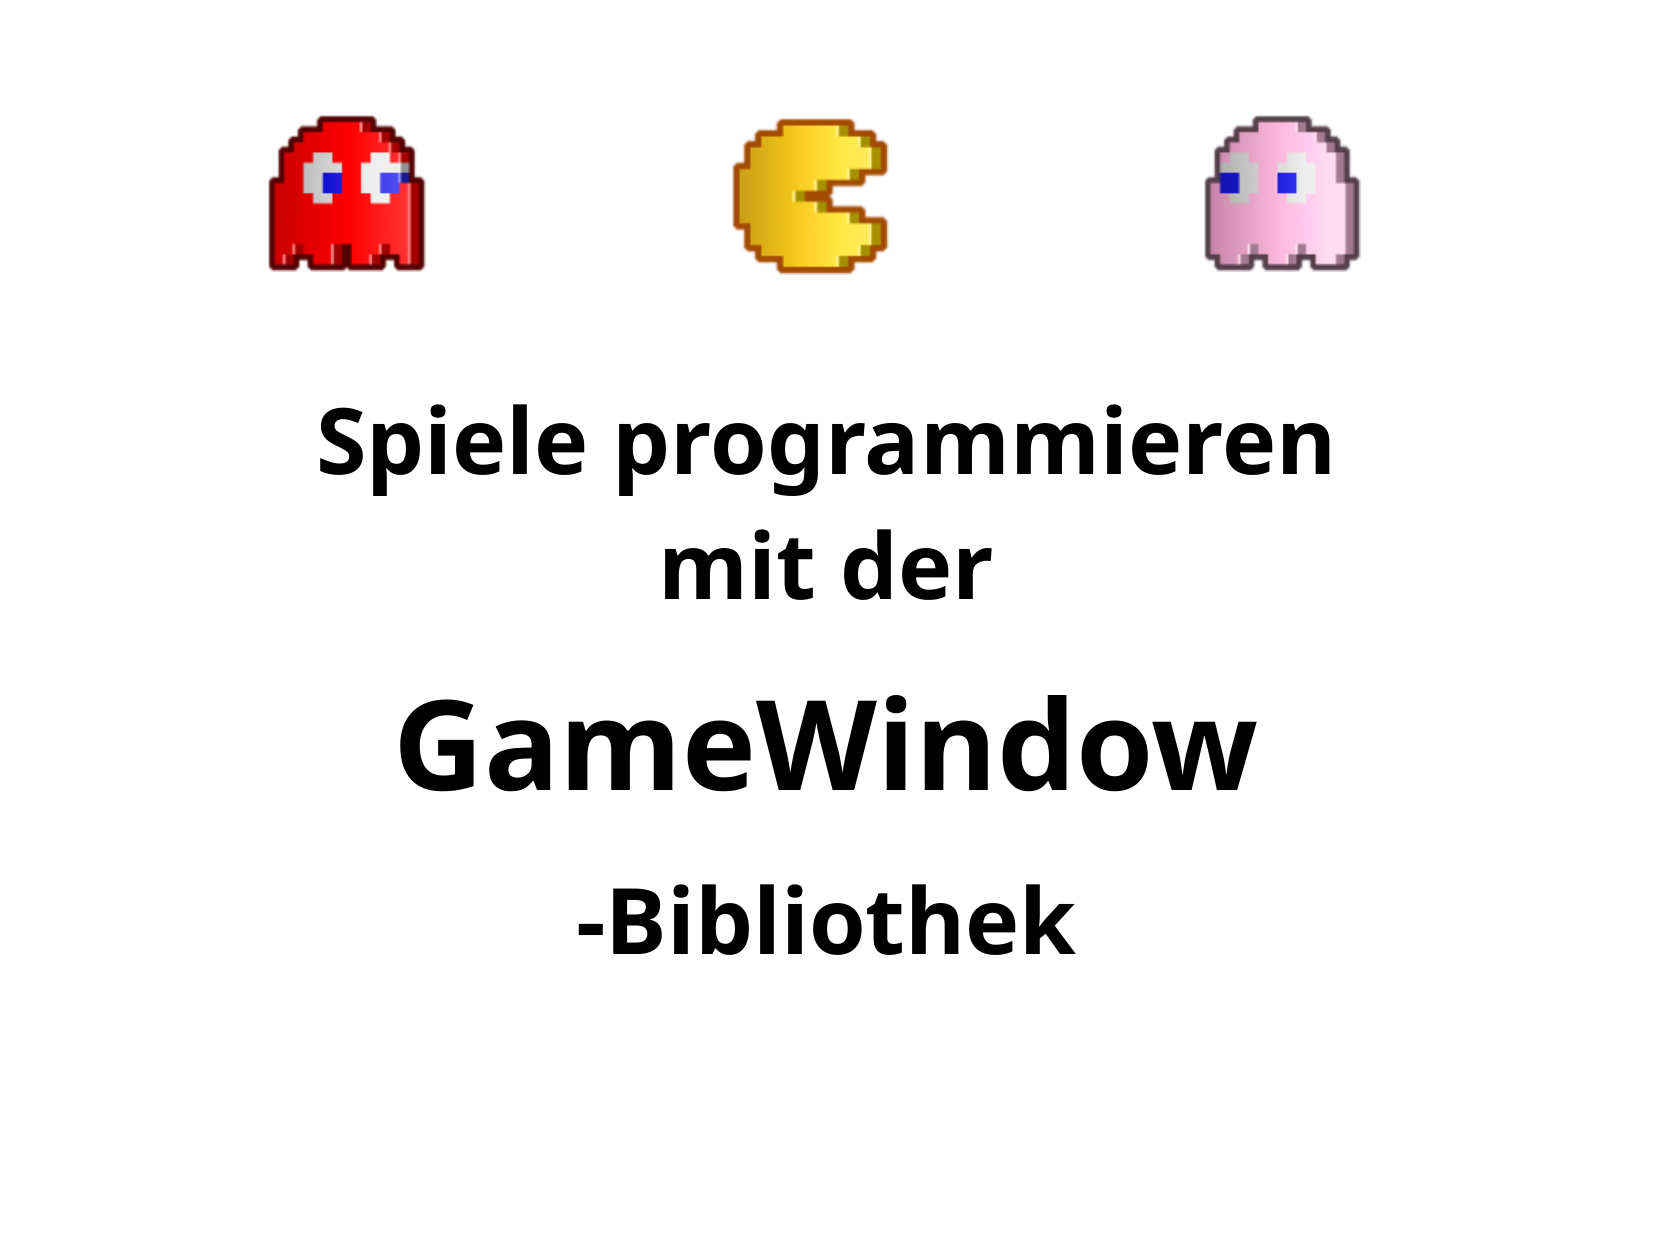

# Spiele programmieren
mit der
GameWindow
-Bibliothek